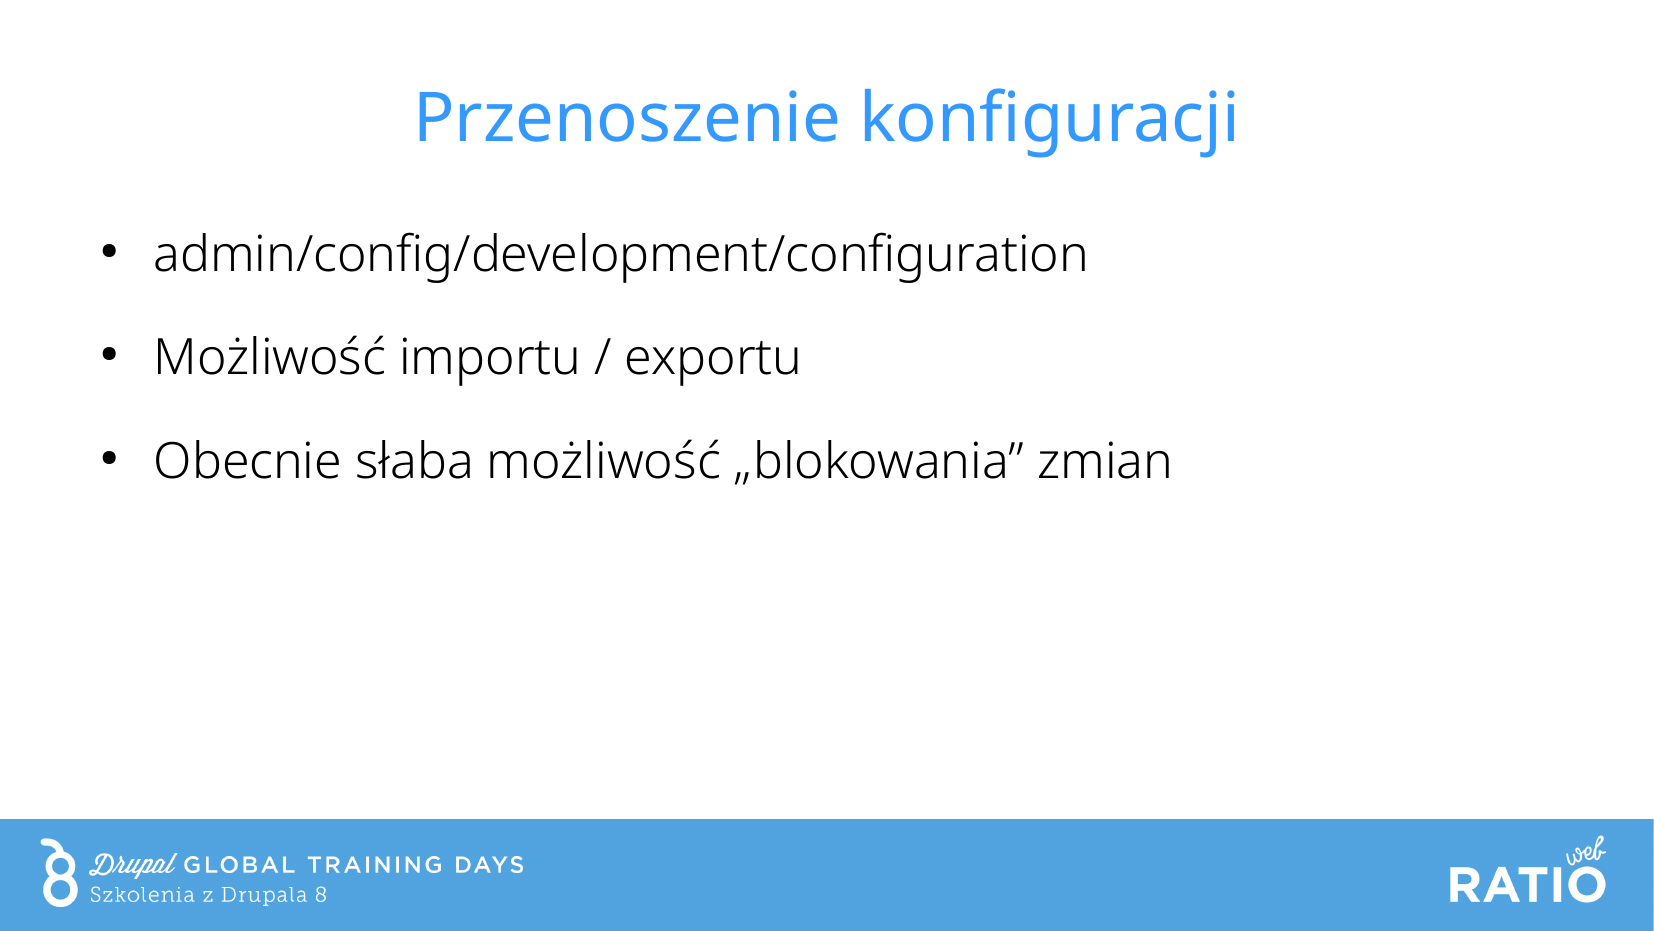

# Przenoszenie konfiguracji
admin/config/development/configuration
Możliwość importu / exportu
Obecnie słaba możliwość „blokowania” zmian